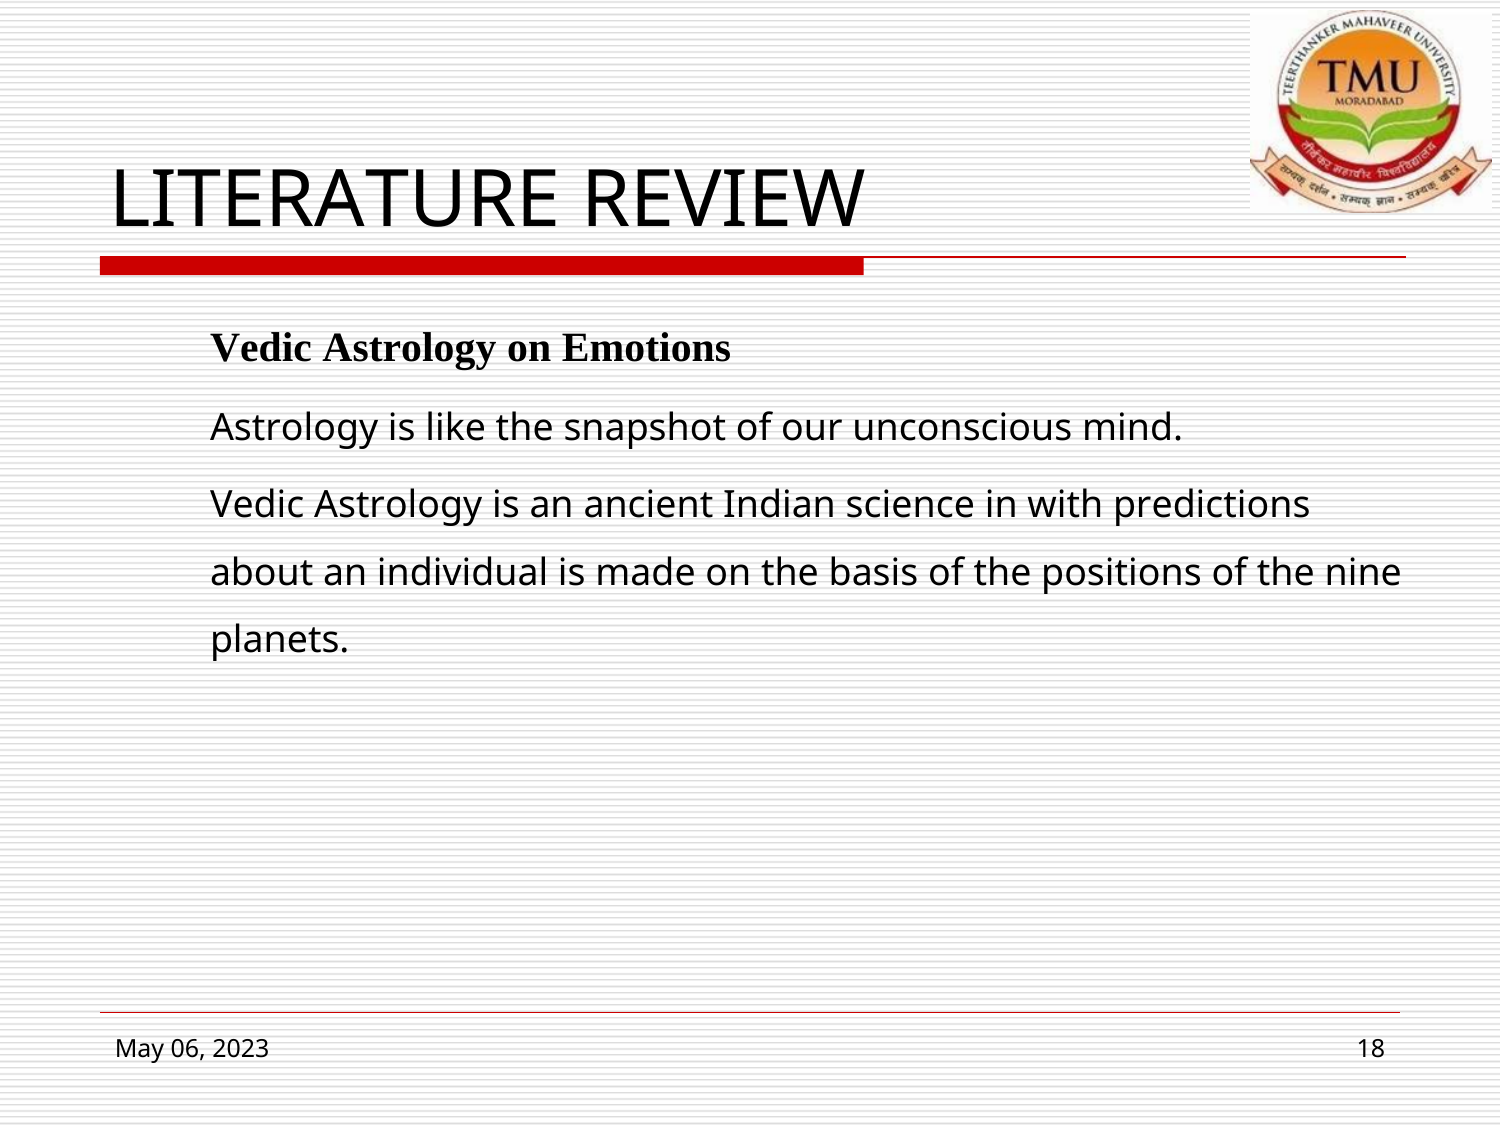

# LITERATURE REVIEW
Vedic Astrology on Emotions
Astrology is like the snapshot of our unconscious mind.
Vedic Astrology is an ancient Indian science in with predictions about an individual is made on the basis of the positions of the nine planets.
May 06, 2023